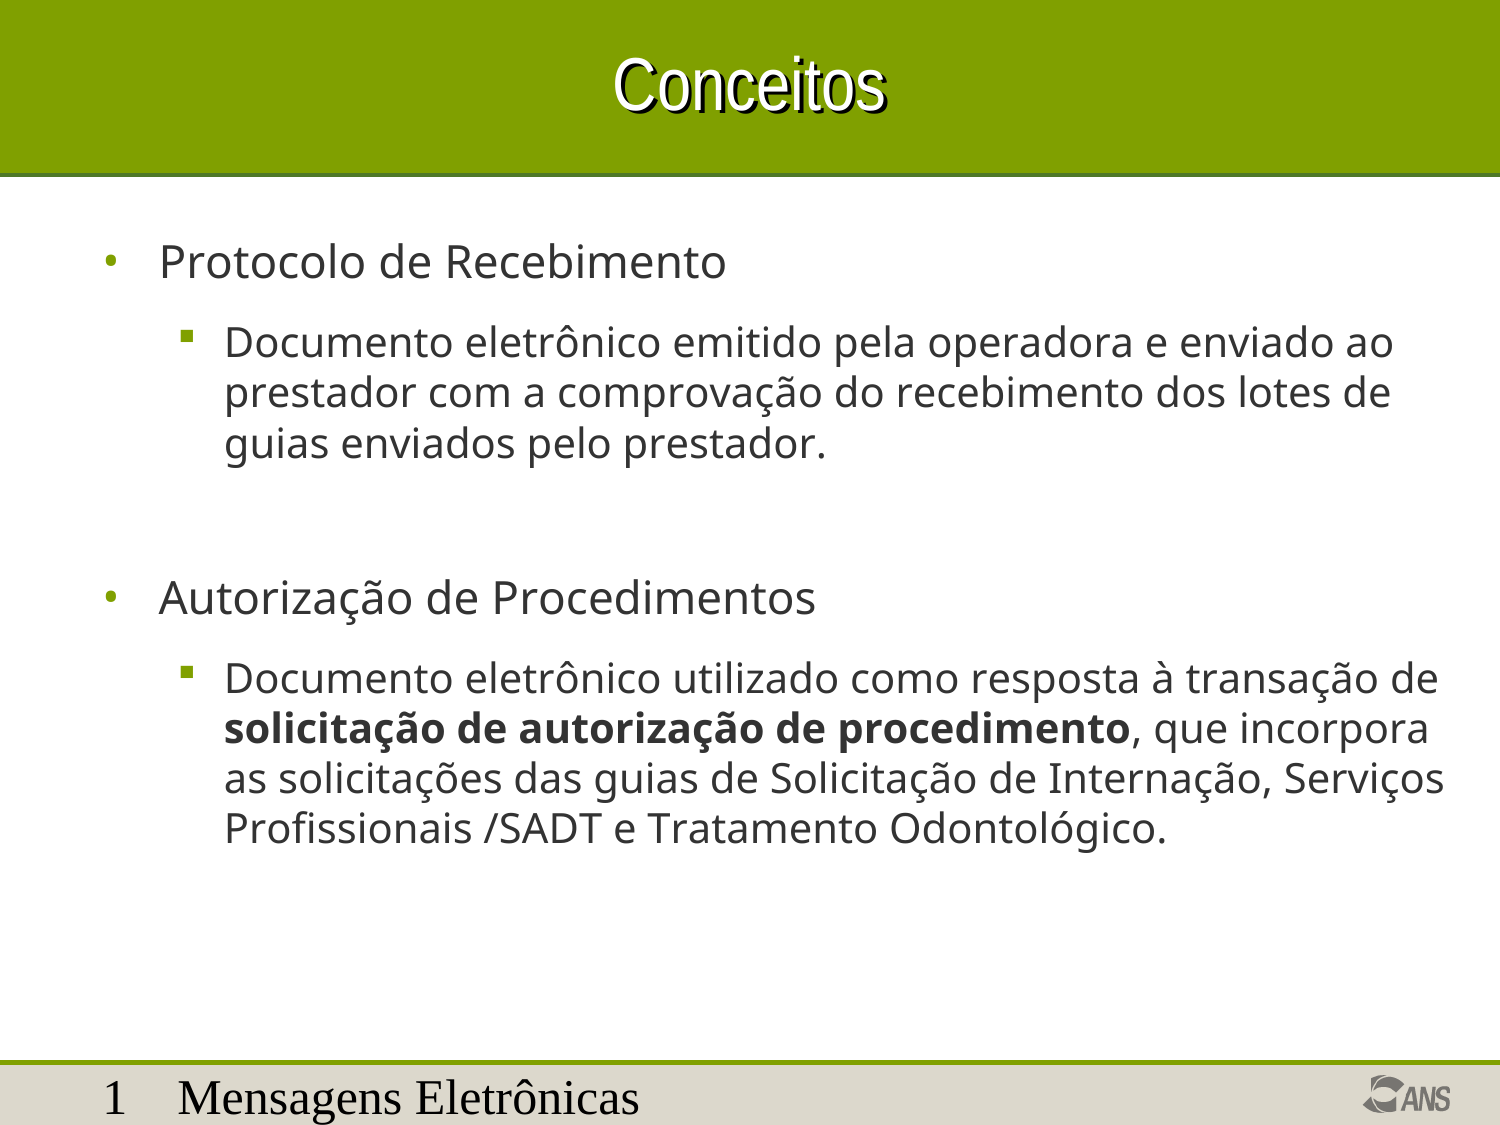

# Conceitos
Protocolo de Recebimento
Documento eletrônico emitido pela operadora e enviado ao prestador com a comprovação do recebimento dos lotes de guias enviados pelo prestador.
Autorização de Procedimentos
Documento eletrônico utilizado como resposta à transação de solicitação de autorização de procedimento, que incorpora as solicitações das guias de Solicitação de Internação, Serviços Profissionais /SADT e Tratamento Odontológico.
14
Mensagens Eletrônicas